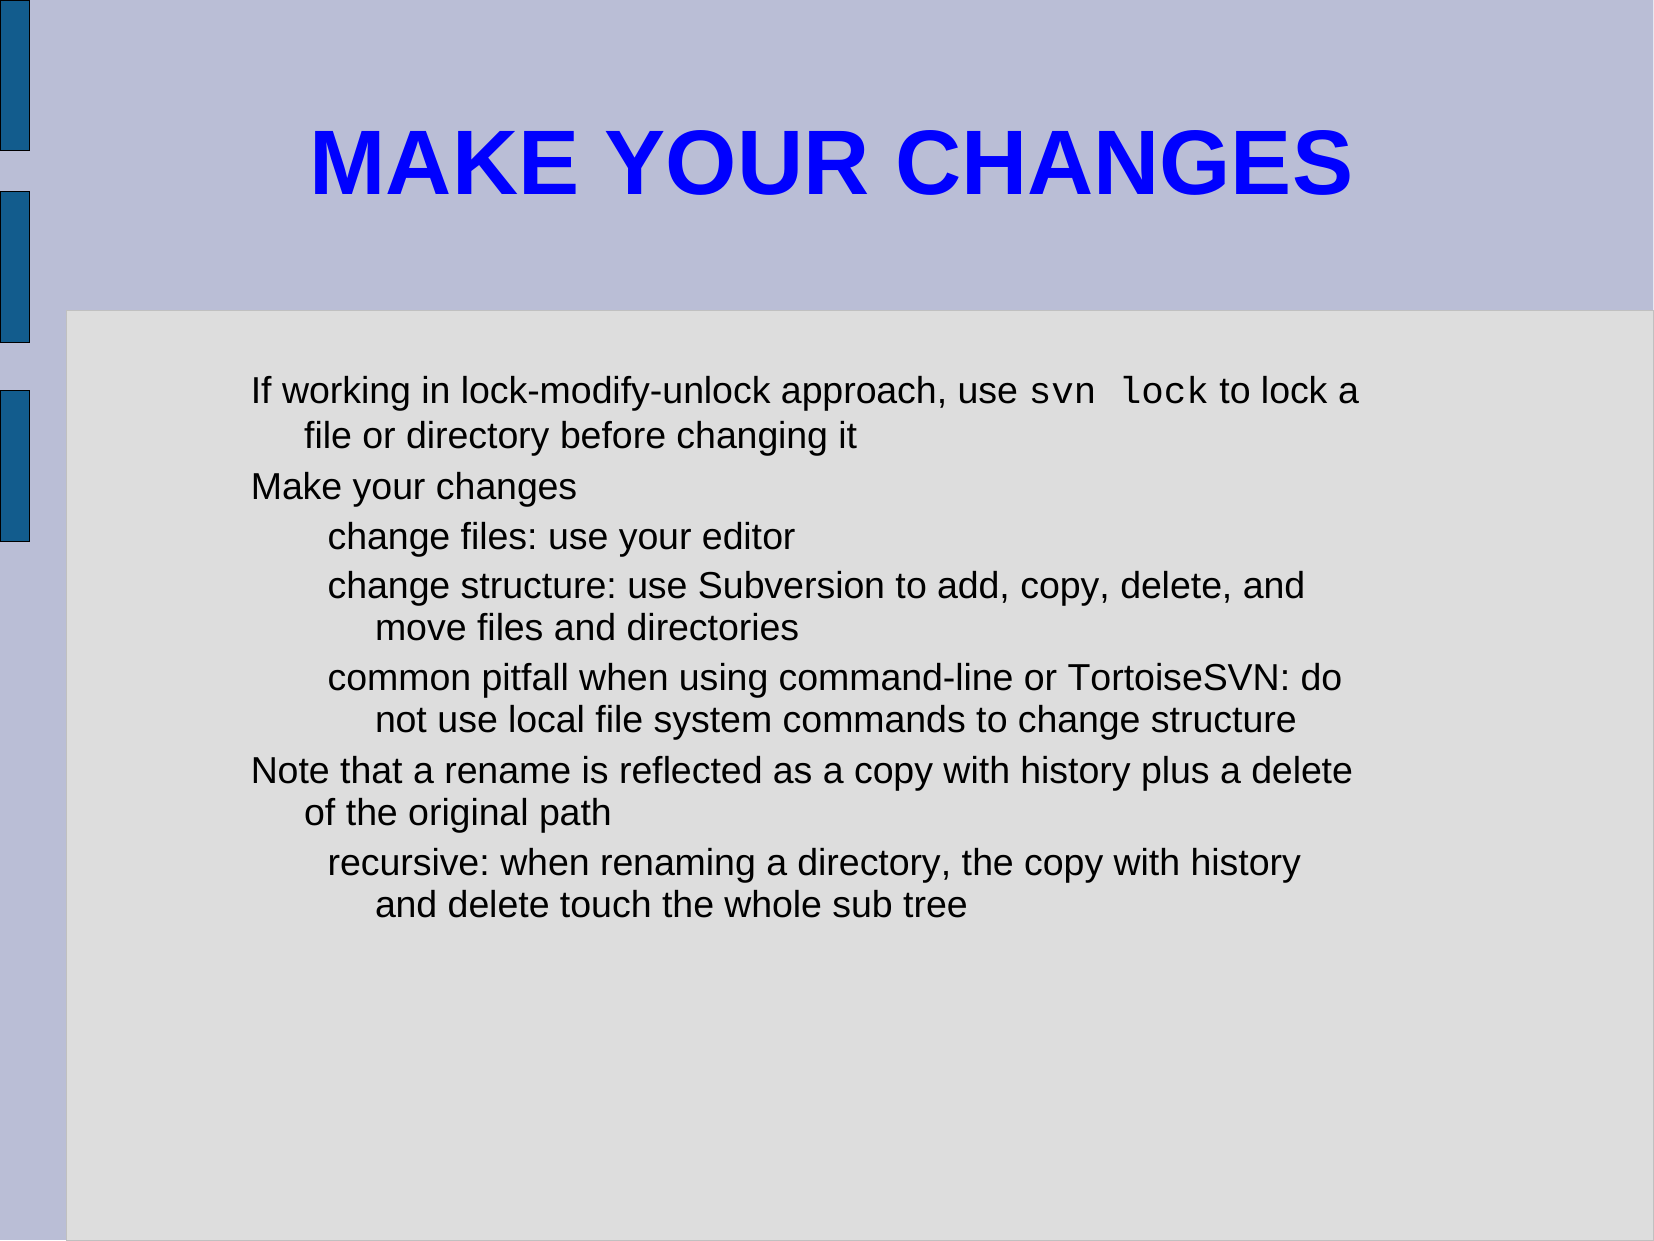

# MAKE YOUR CHANGES
If working in lock-modify-unlock approach, use svn lock to lock a file or directory before changing it
Make your changes
change files: use your editor
change structure: use Subversion to add, copy, delete, and move files and directories
common pitfall when using command-line or TortoiseSVN: do not use local file system commands to change structure
Note that a rename is reflected as a copy with history plus a delete of the original path
recursive: when renaming a directory, the copy with history and delete touch the whole sub tree